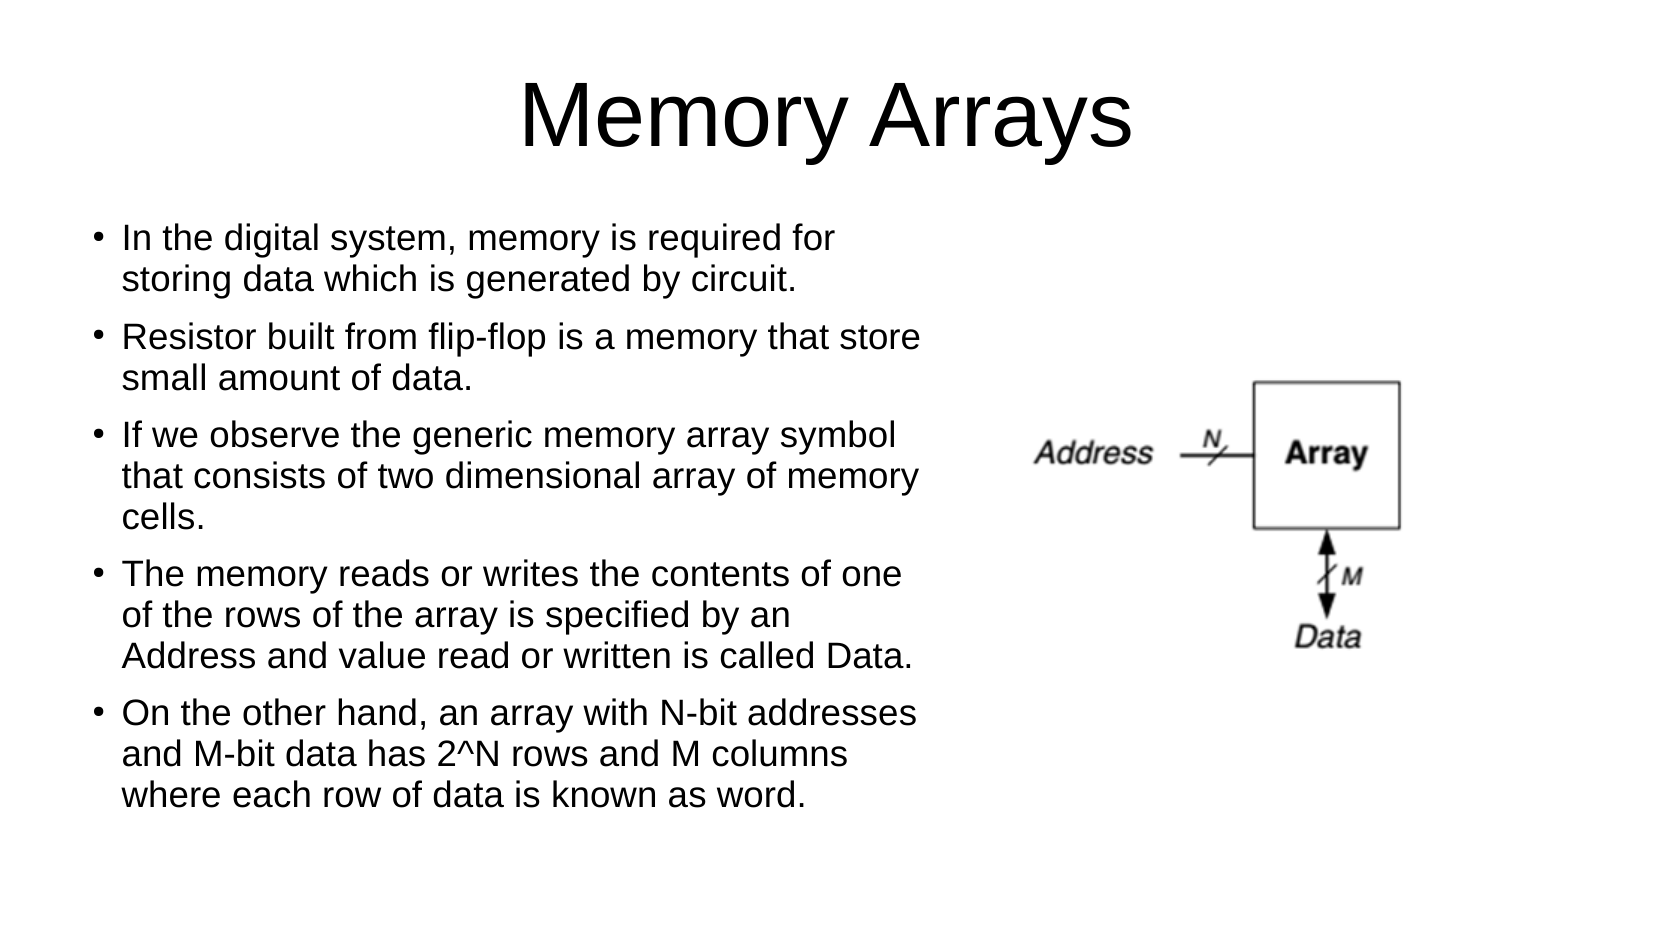

# Memory Arrays
In the digital system, memory is required for storing data which is generated by circuit.
Resistor built from flip-flop is a memory that store small amount of data.
If we observe the generic memory array symbol that consists of two dimensional array of memory cells.
The memory reads or writes the contents of one of the rows of the array is specified by an Address and value read or written is called Data.
On the other hand, an array with N-bit addresses and M-bit data has 2^N rows and M columns where each row of data is known as word.